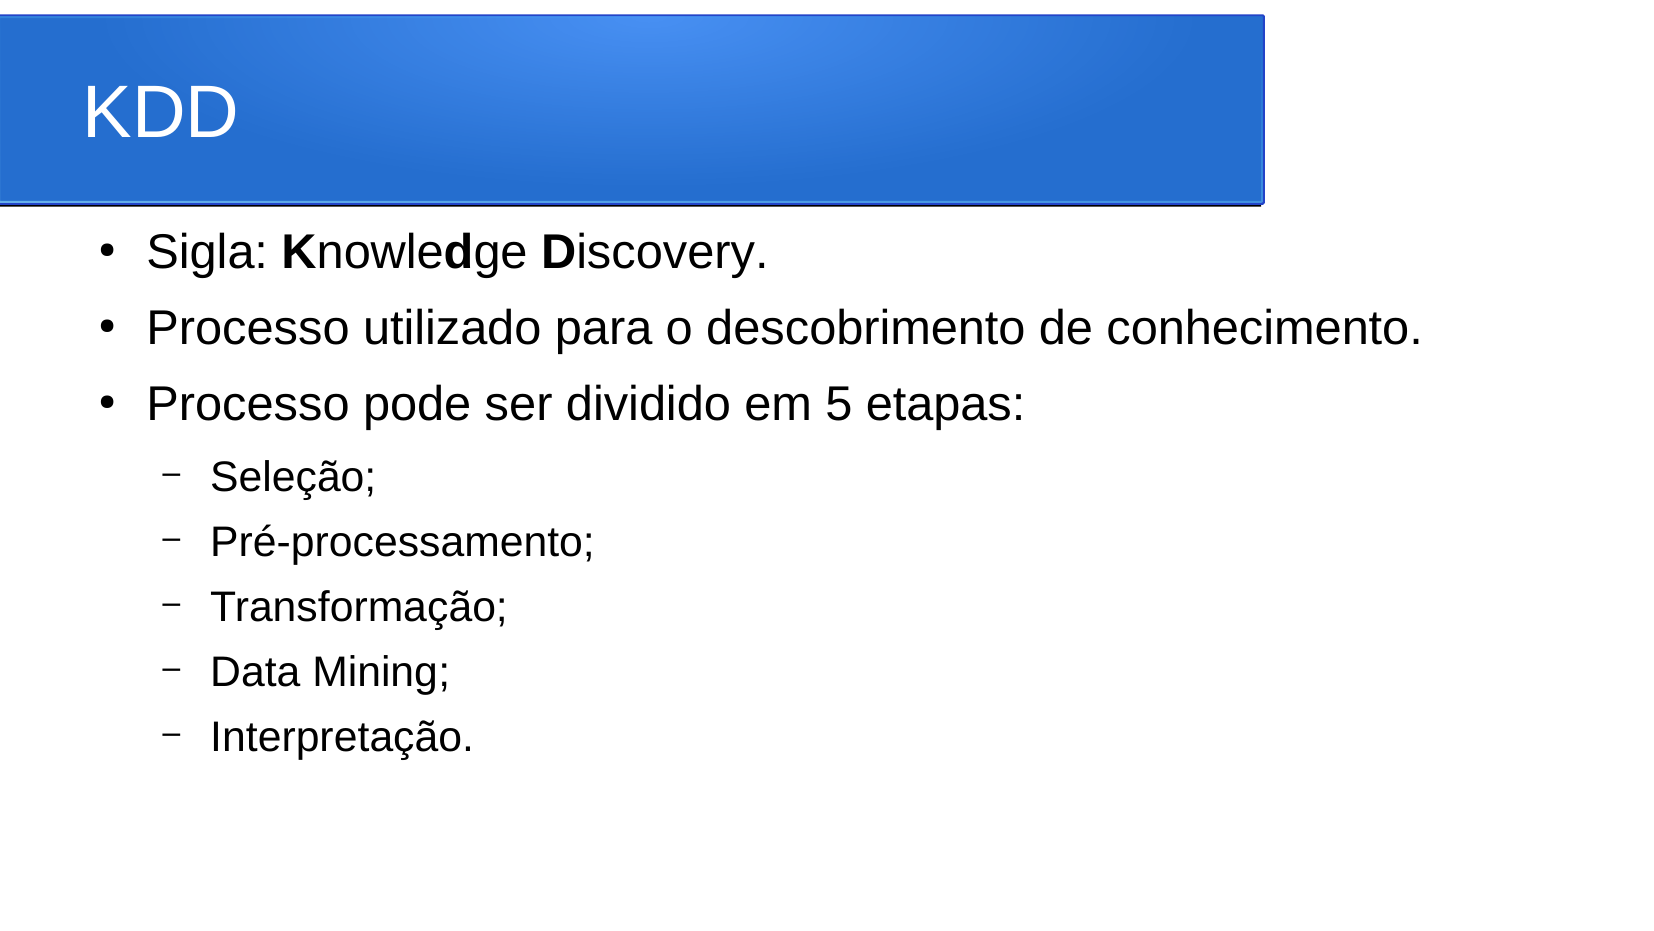

# KDD
Sigla: Knowledge Discovery.
Processo utilizado para o descobrimento de conhecimento.
Processo pode ser dividido em 5 etapas:
Seleção;
Pré-processamento;
Transformação;
Data Mining;
Interpretação.